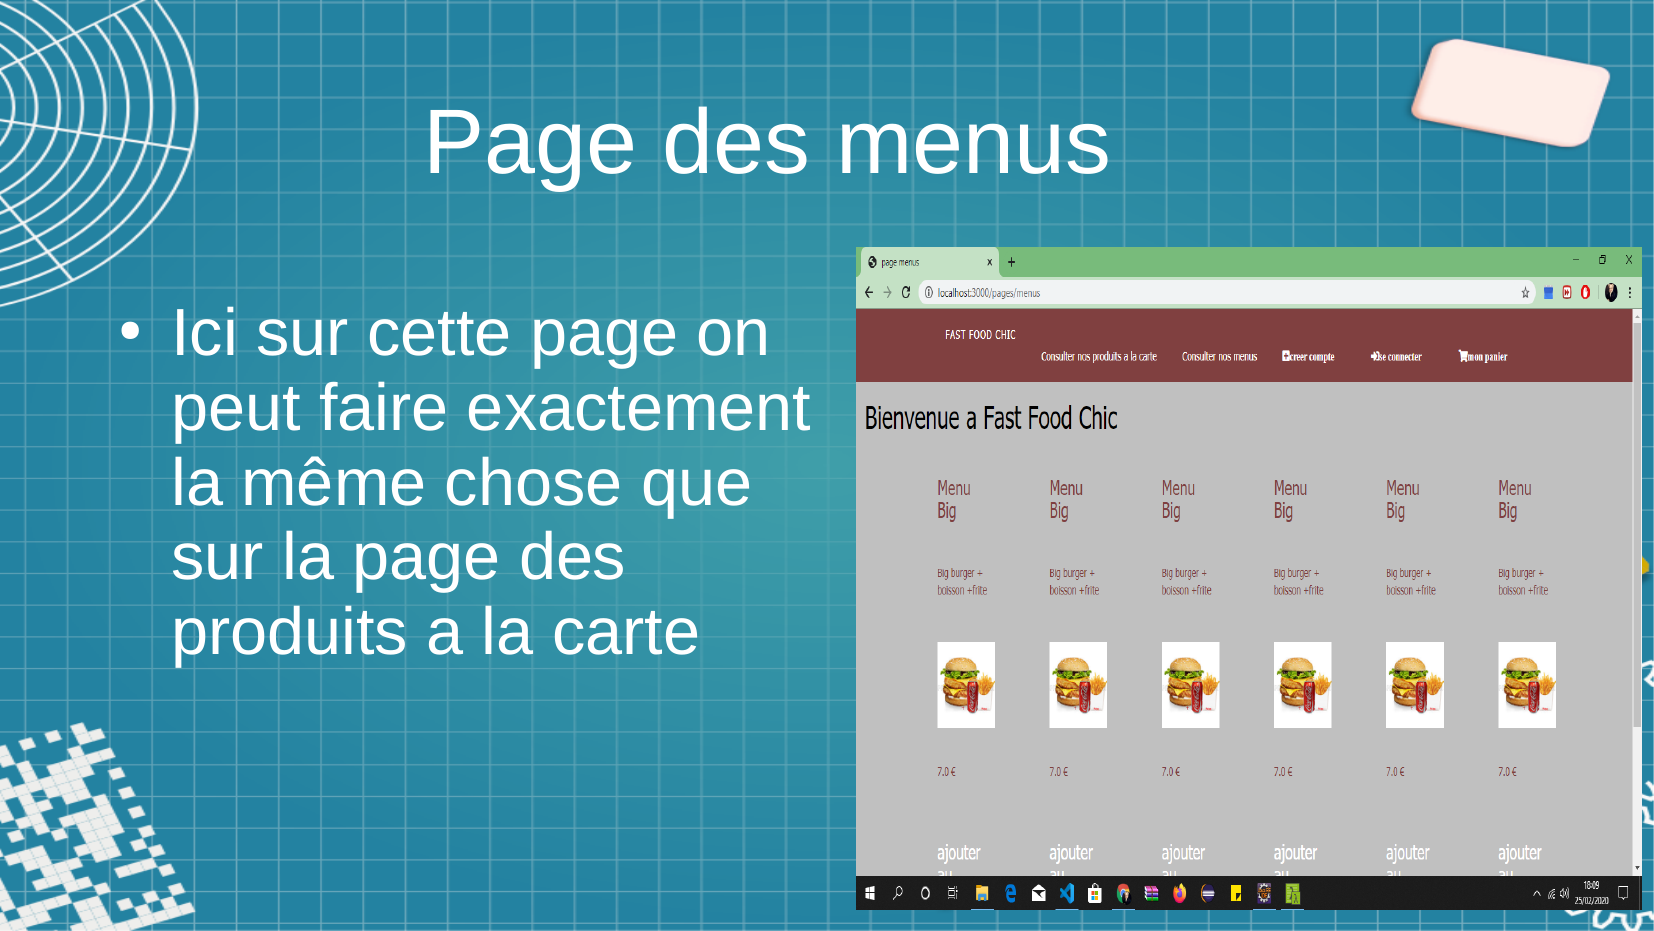

# Page des menus
Ici sur cette page on peut faire exactement la même chose que sur la page des produits a la carte